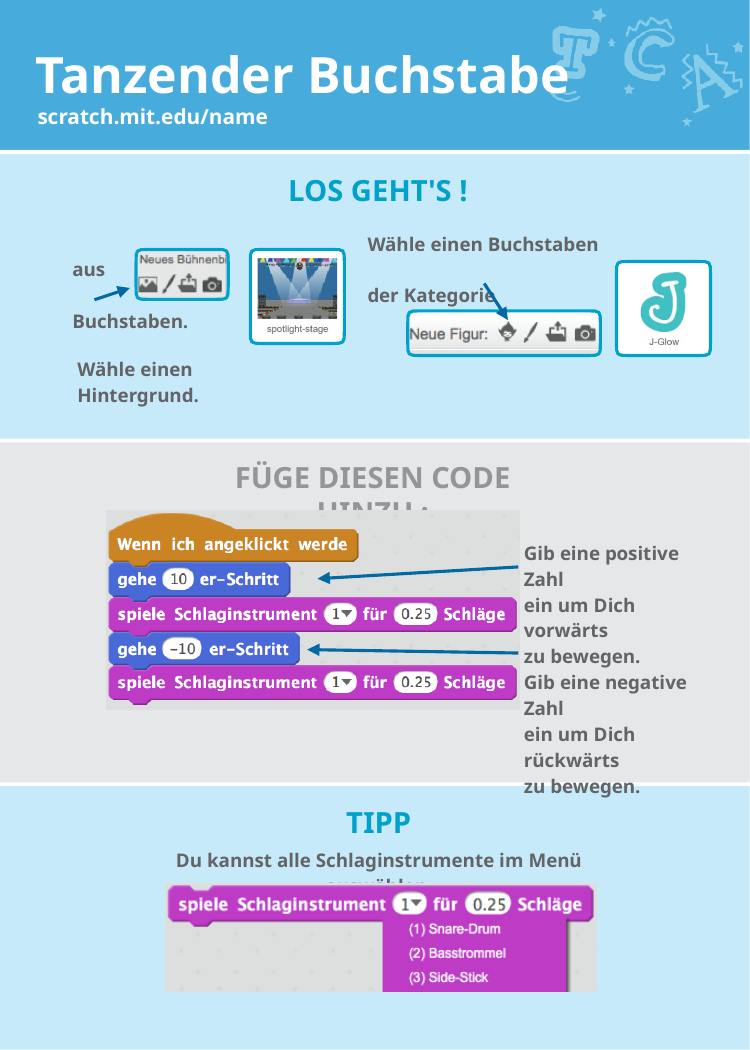

Tanzender Buchstabe
scratch.mit.edu/name
LOS GEHT'S !
				Wähle einen Buchstaben aus
				der Kategorie Buchstaben.
 Wähle einen
 Hintergrund.
FÜGE DIESEN CODE HINZU :
Gib eine positive Zahl
ein um Dich vorwärts
zu bewegen.
Gib eine negative Zahl
ein um Dich rückwärts
zu bewegen.
TIPP
Du kannst alle Schlaginstrumente im Menü auswählen.